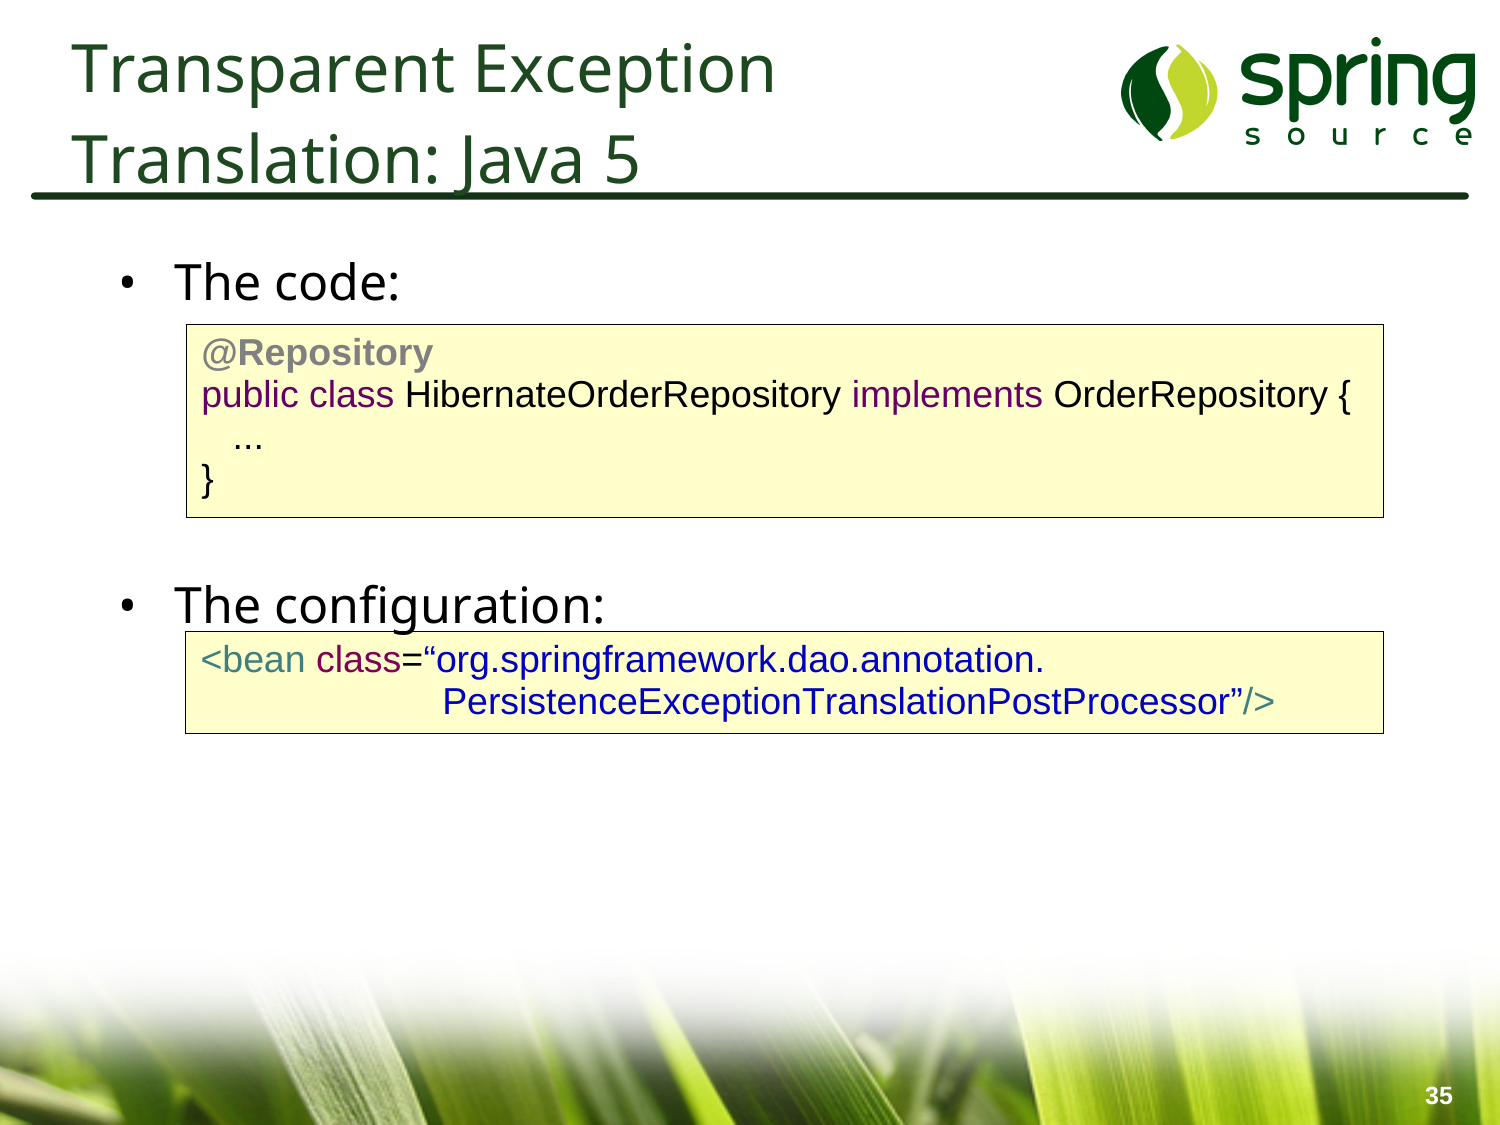

# Transparent Exception Translation: Java 5
The code:
The configuration:
@Repository
public class HibernateOrderRepository implements OrderRepository {
 ...
}
<bean class=“org.springframework.dao.annotation.
 PersistenceExceptionTranslationPostProcessor”/>